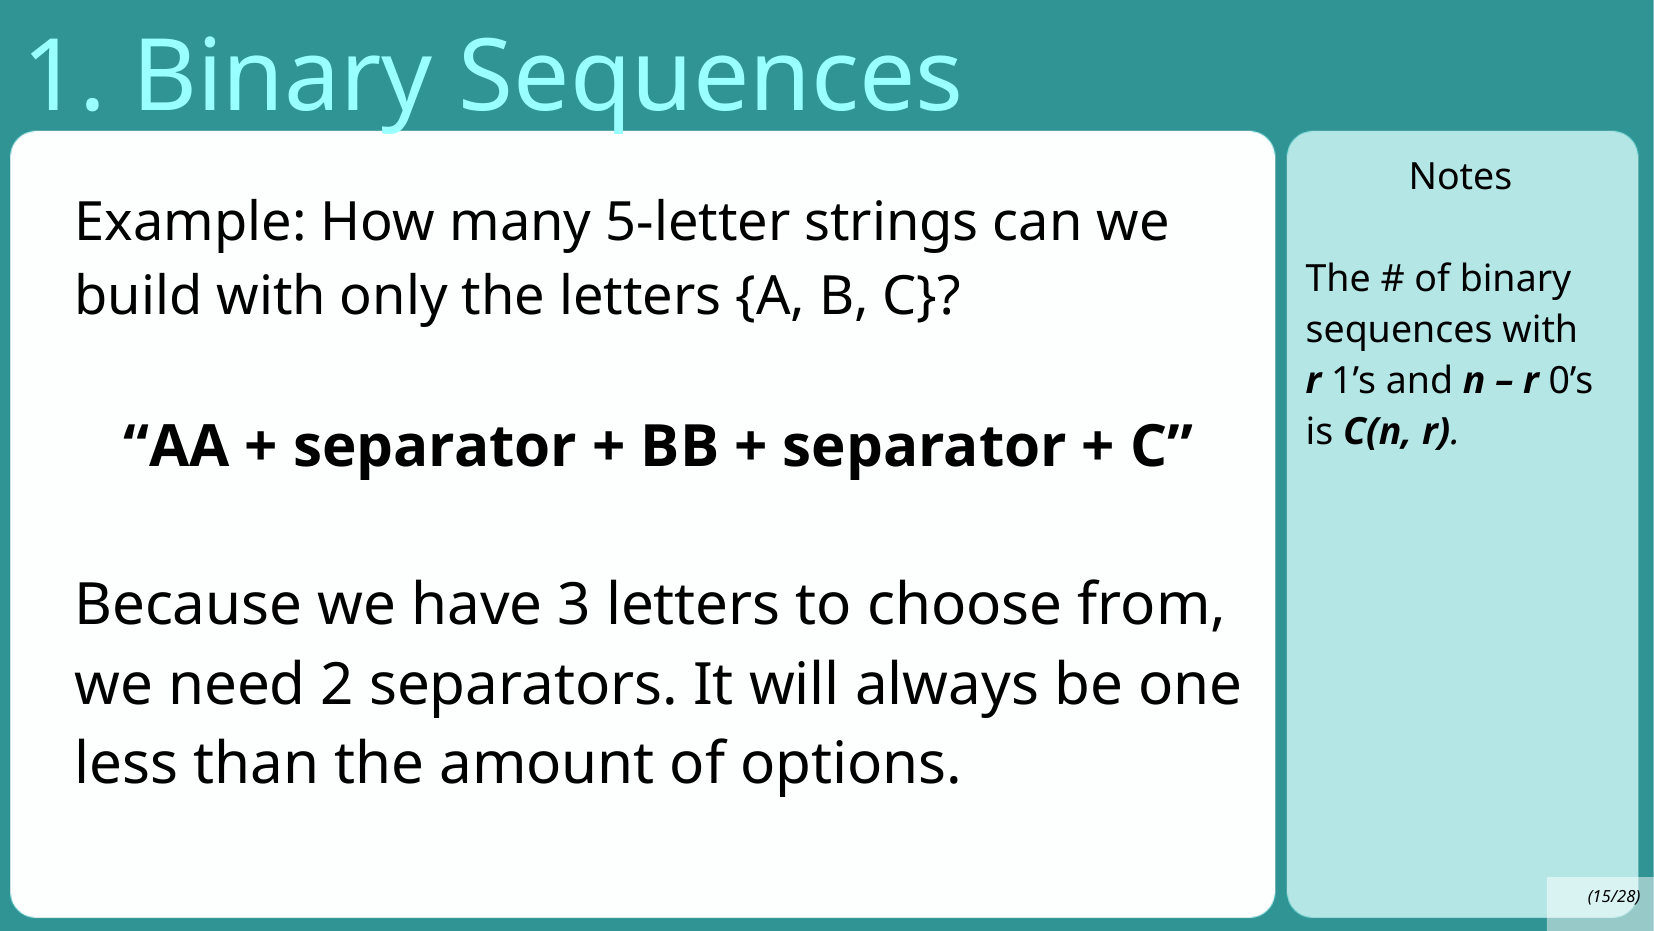

# 1. Binary Sequences
Notes
The # of binary sequences with
r 1’s and n – r 0’s is C(n, r).
Example: How many 5-letter strings can we build with only the letters {A, B, C}?
“AA + separator + BB + separator + C”
Because we have 3 letters to choose from, we need 2 separators. It will always be one less than the amount of options.